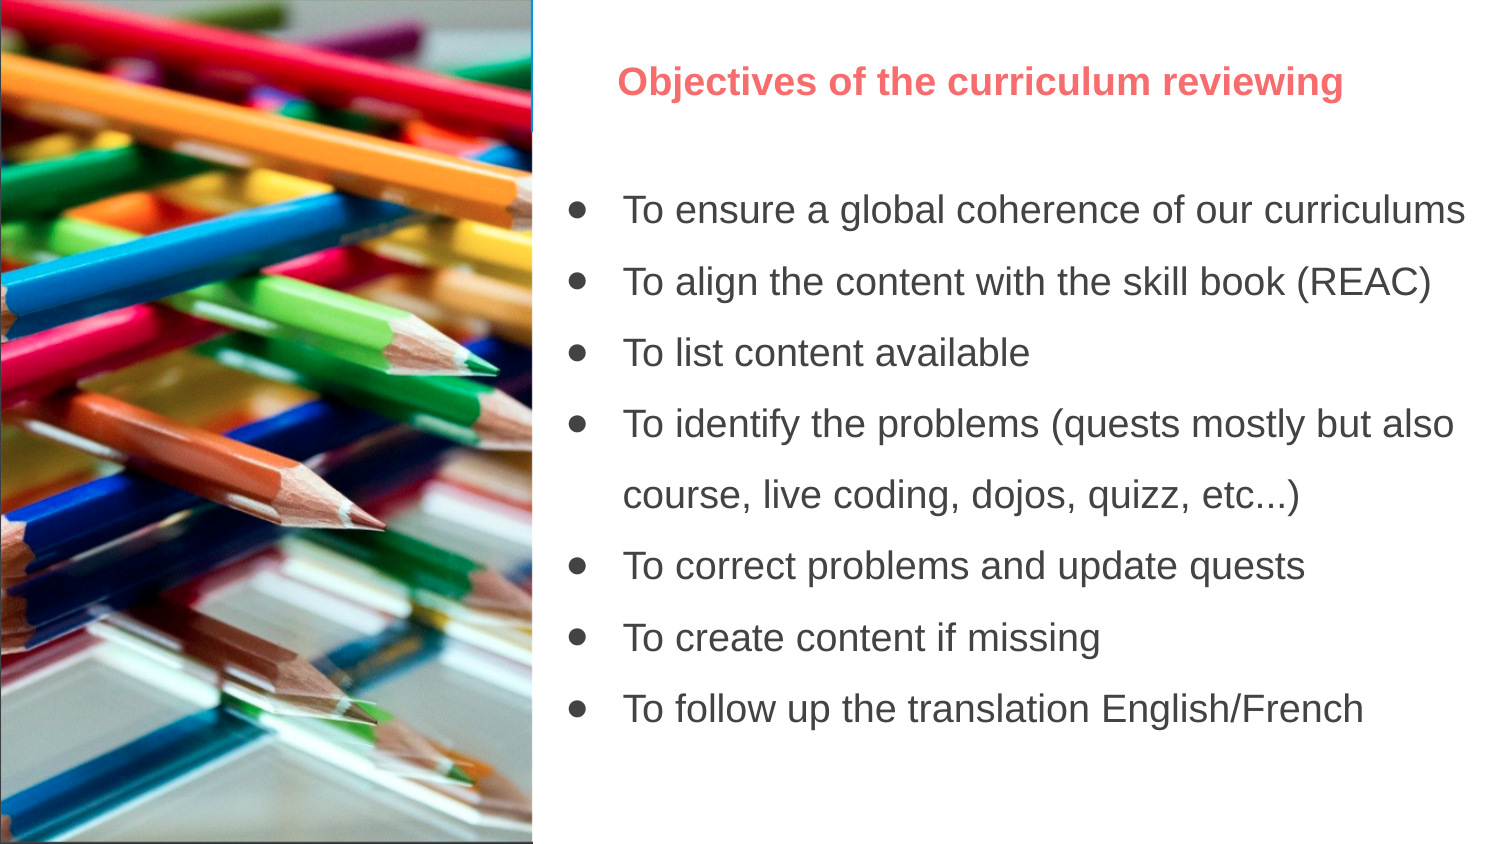

Objectives of the curriculum reviewing
# To ensure a global coherence of our curriculums
To align the content with the skill book (REAC)
To list content available
To identify the problems (quests mostly but also course, live coding, dojos, quizz, etc...)
To correct problems and update quests
To create content if missing
To follow up the translation English/French